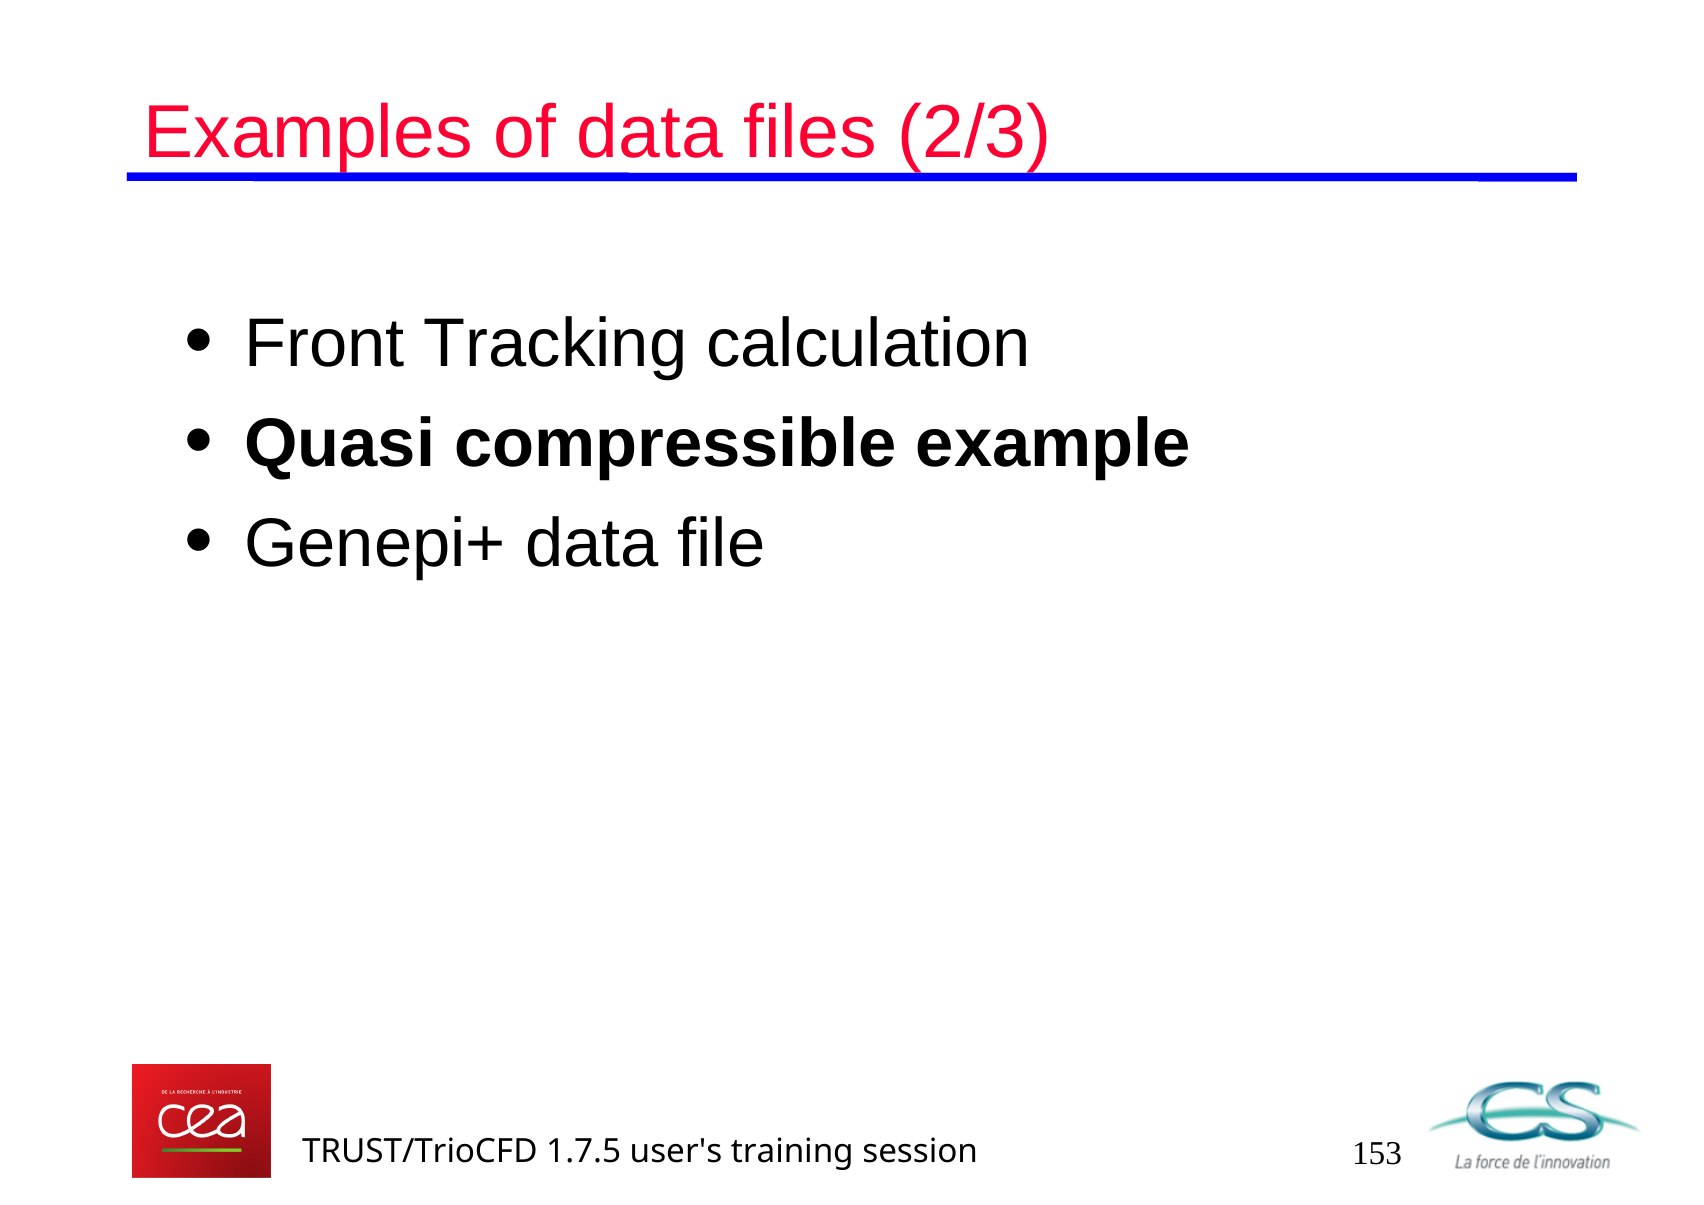

# Examples of data files (2/3)
Front Tracking calculation
Quasi compressible example
Genepi+ data file
TRUST/TrioCFD 1.7.5 user's training session
153